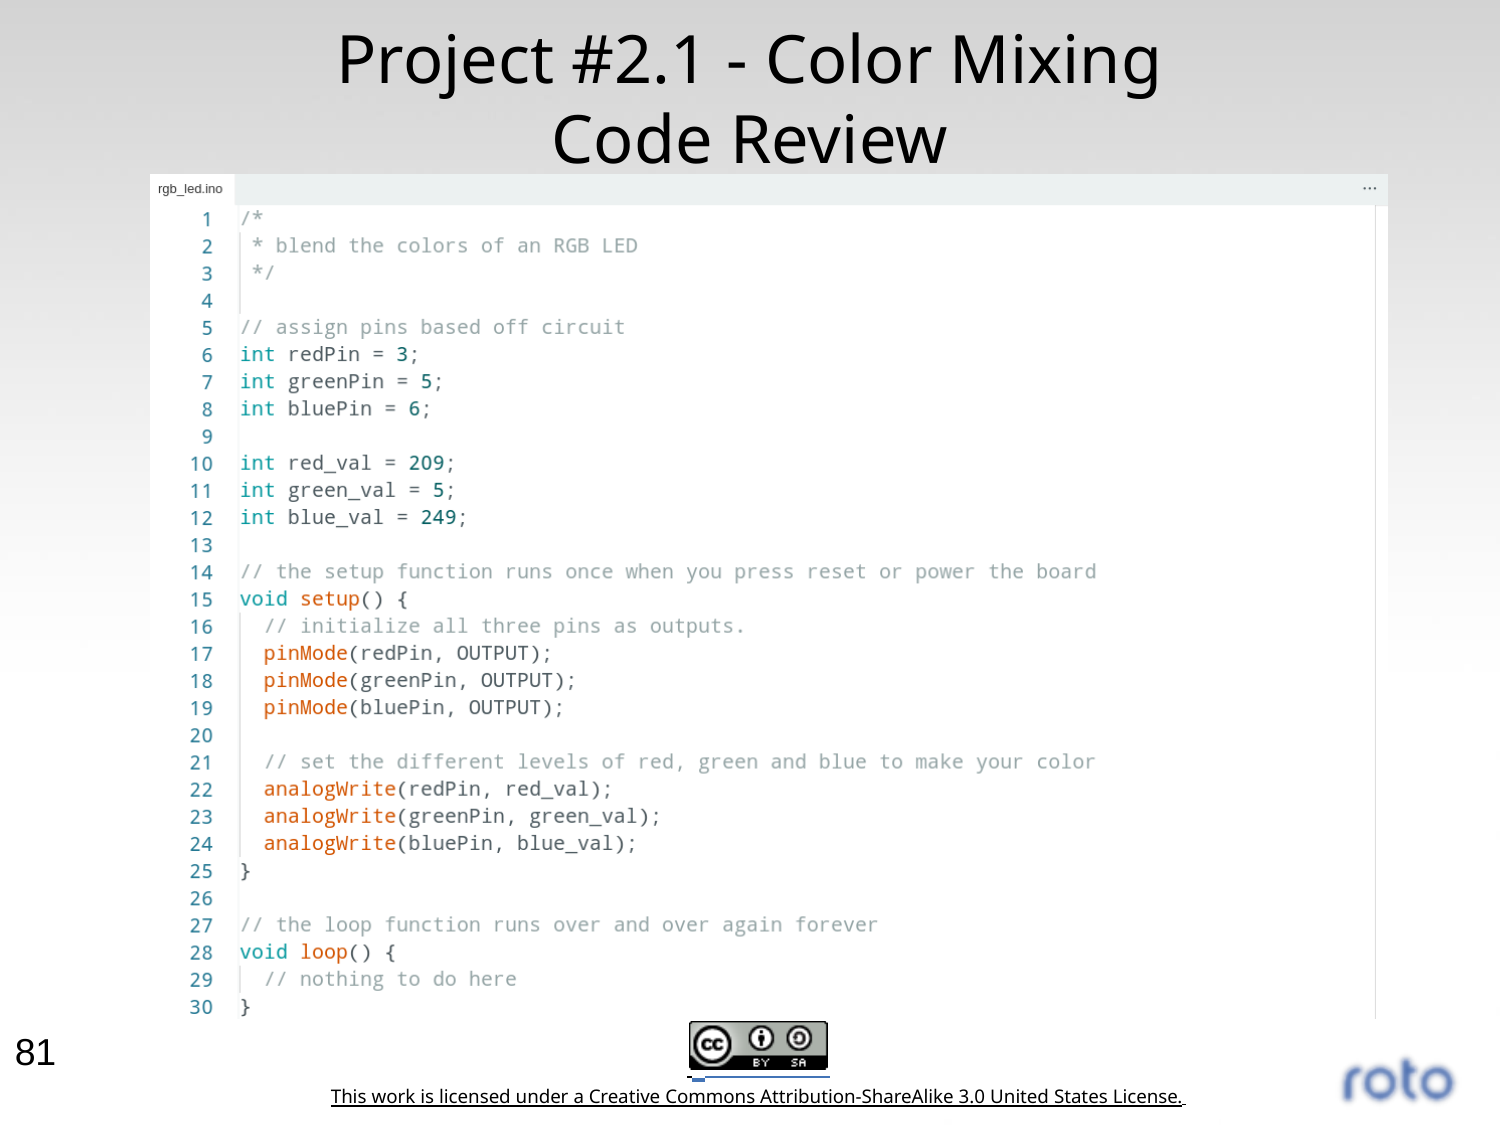

# Project #2.1 - Color Mixing Code Review